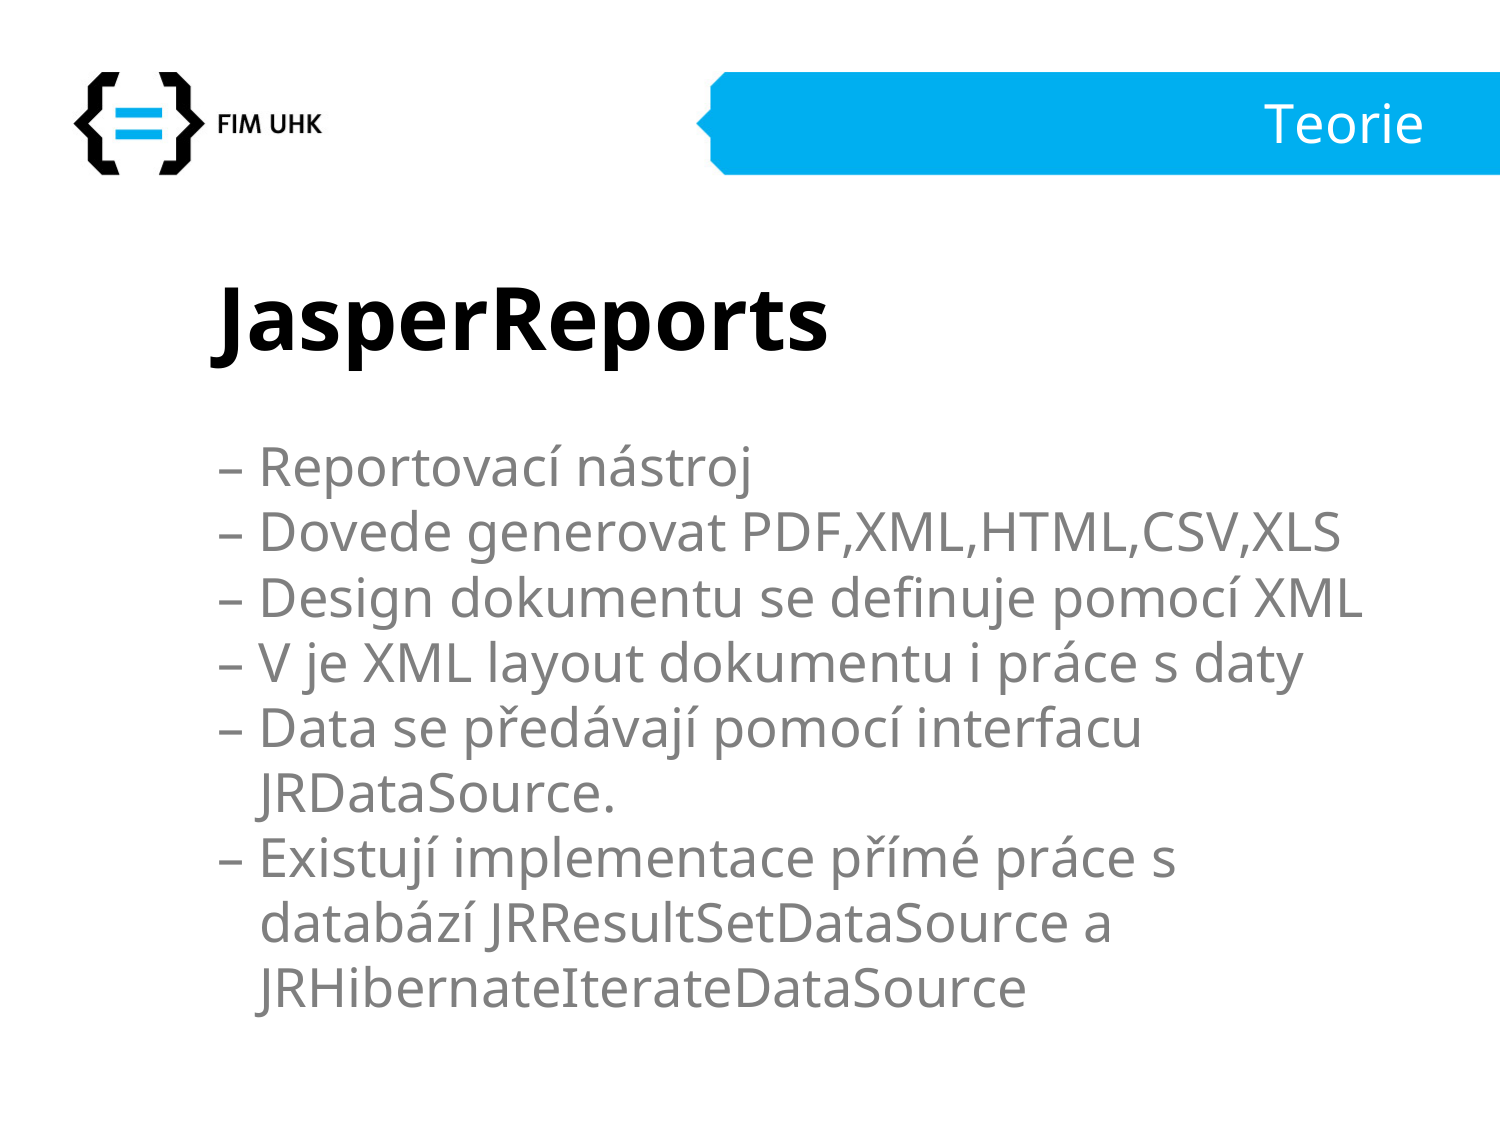

# Teorie
JasperReports
– Reportovací nástroj
– Dovede generovat PDF,XML,HTML,CSV,XLS
– Design dokumentu se definuje pomocí XML
– V je XML layout dokumentu i práce s daty
– Data se předávají pomocí interfacu
 JRDataSource.
– Existují implementace přímé práce s
 databází JRResultSetDataSource a
 JRHibernateIterateDataSource